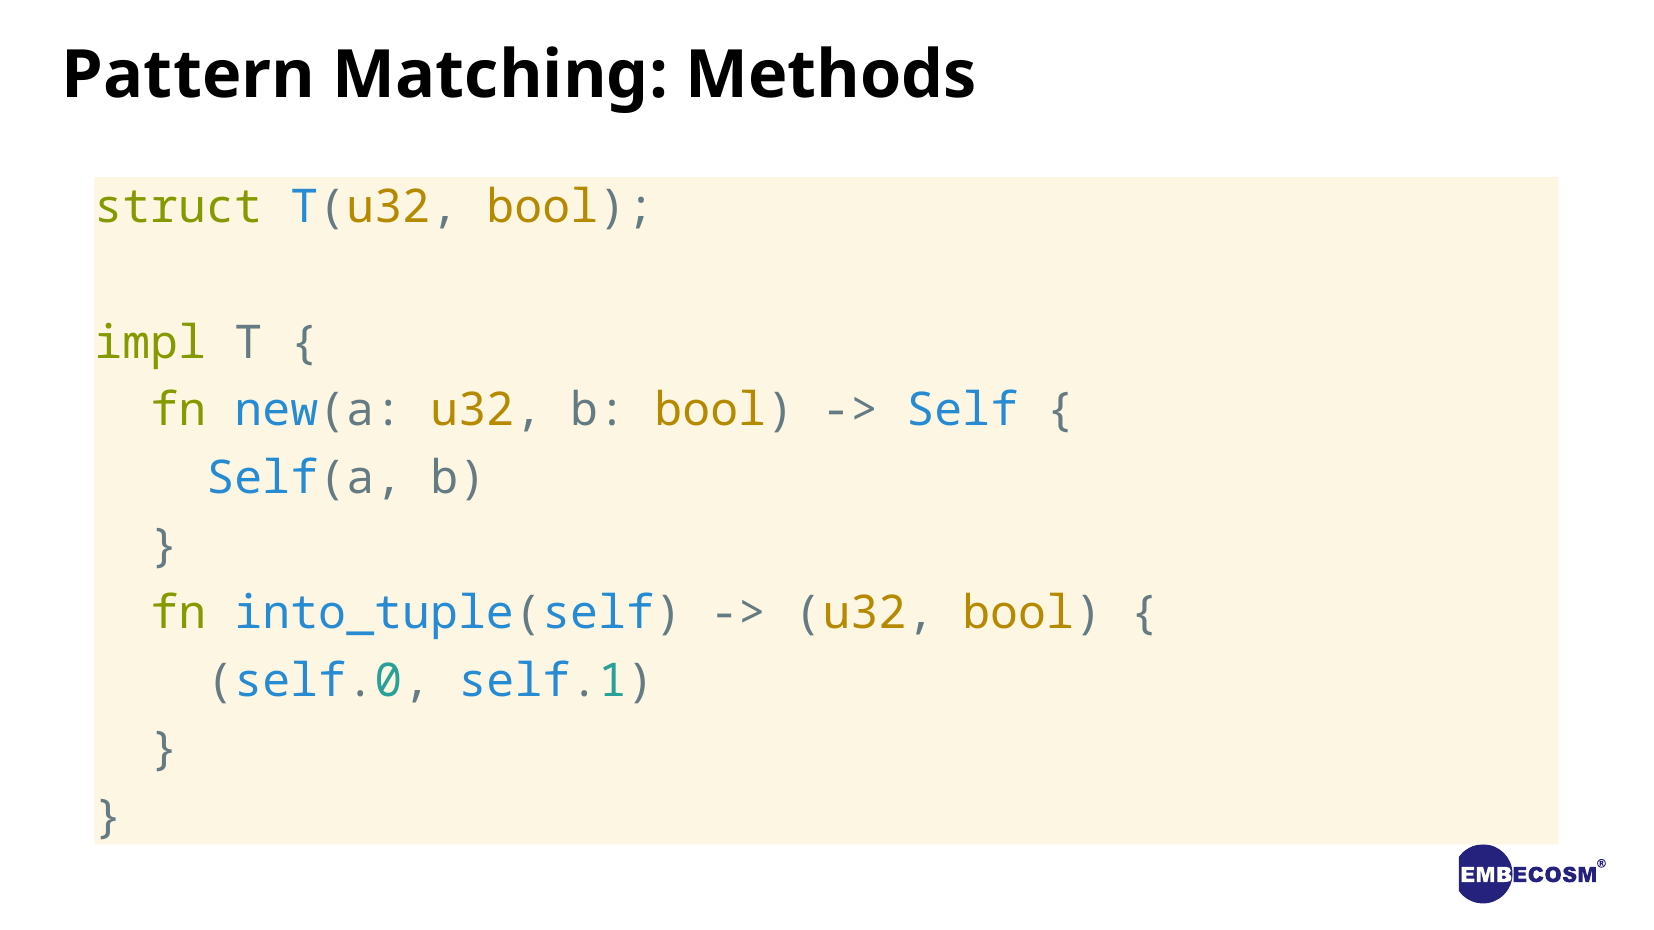

# Pattern Matching: Methods
struct T(u32, bool);
impl T {
 fn new(a: u32, b: bool) -> Self {
 Self(a, b)
 }
 fn into_tuple(self) -> (u32, bool) {
 (self.0, self.1)
 }
}